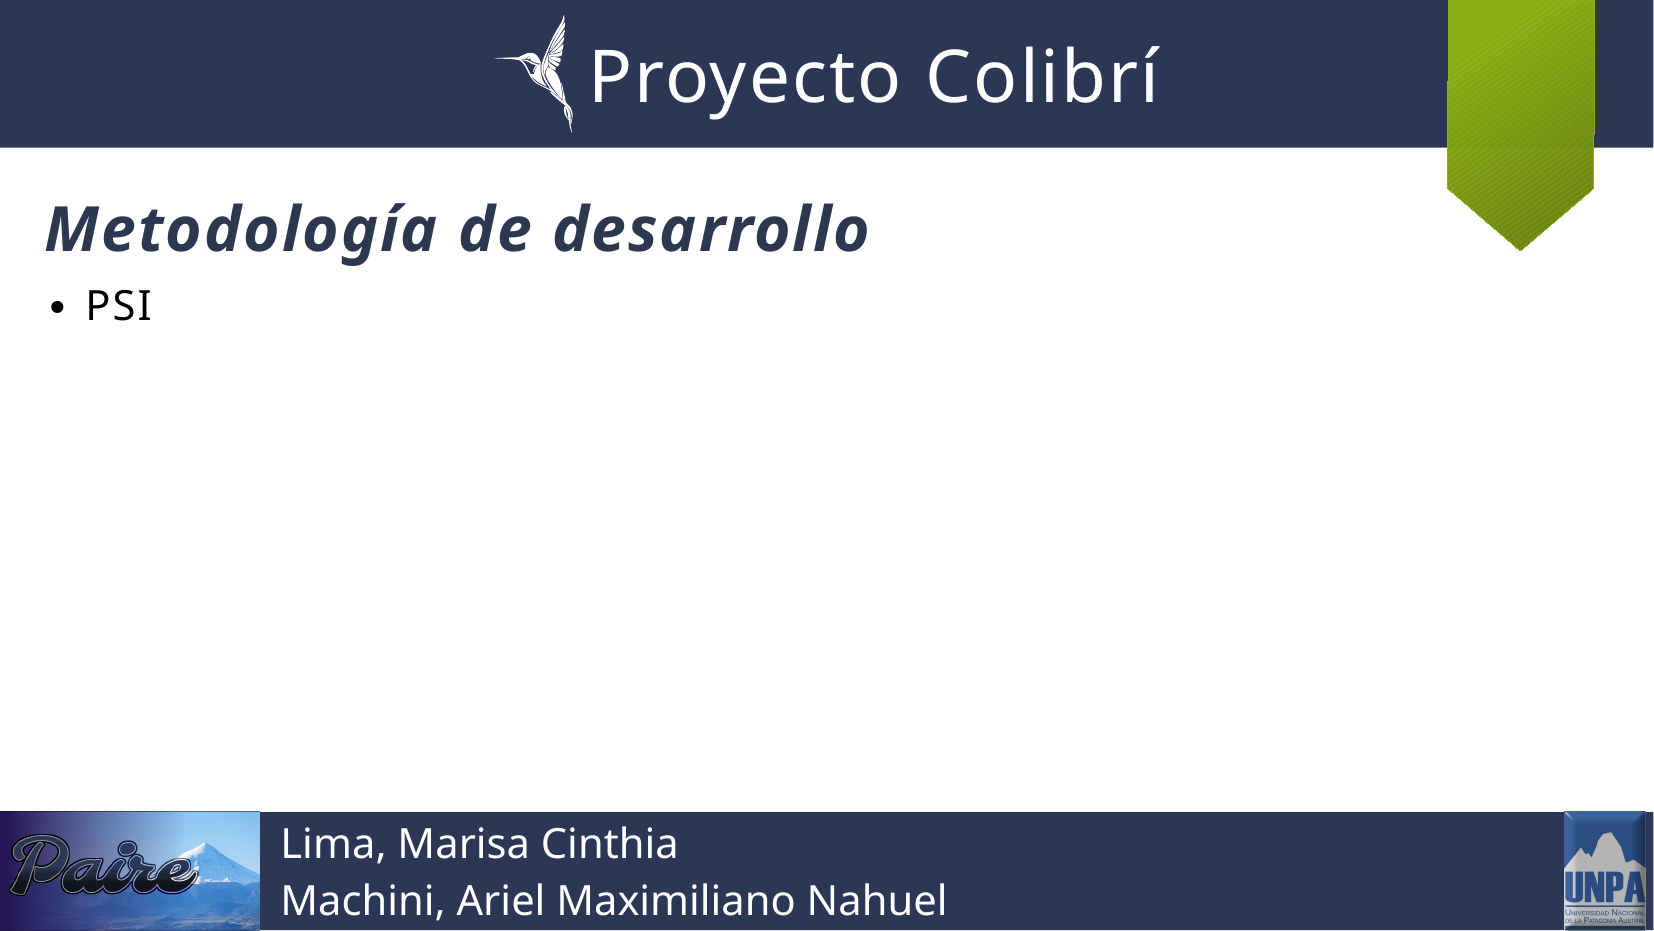

Proyecto Colibrí
Metodología de desarrollo
∙ PSI
Lima, Marisa Cinthia
Machini, Ariel Maximiliano Nahuel